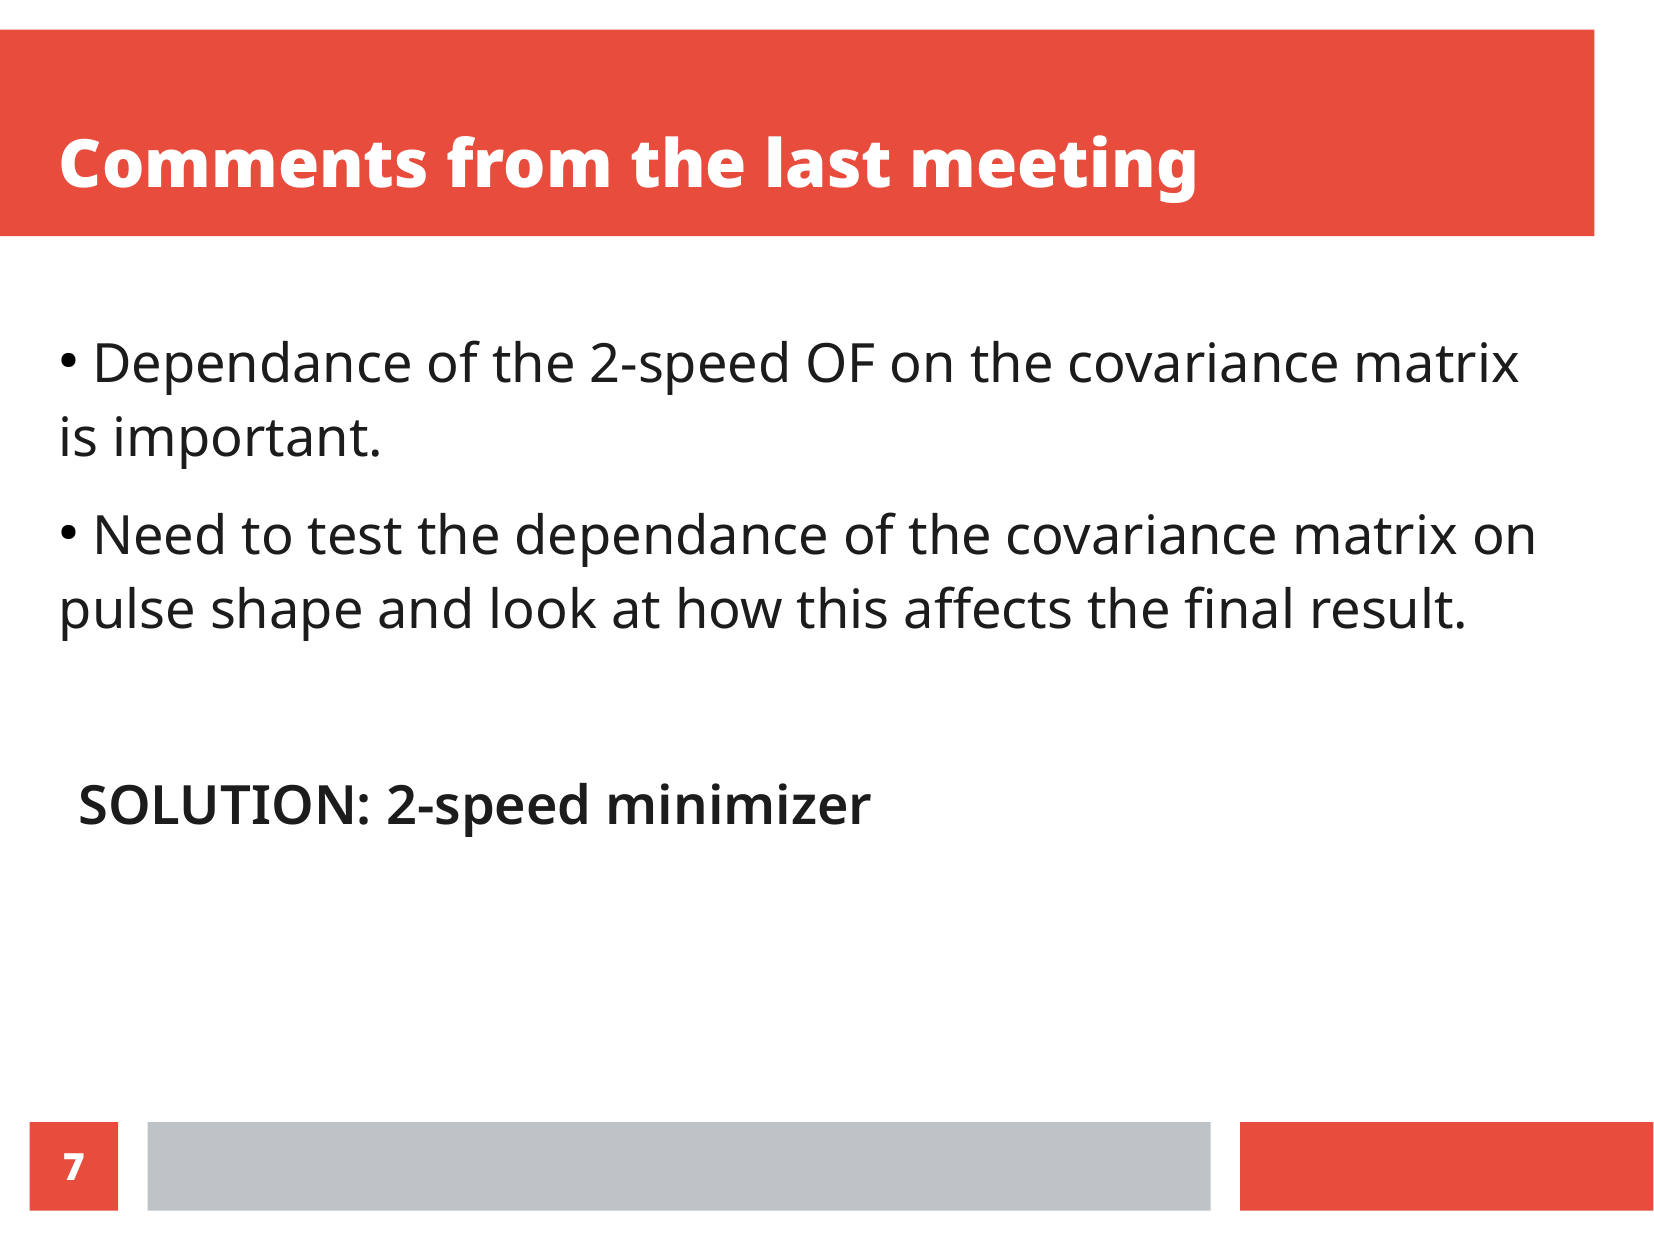

# Comments from the last meeting
 Dependance of the 2-speed OF on the covariance matrix is important.
 Need to test the dependance of the covariance matrix on pulse shape and look at how this affects the final result.
SOLUTION: 2-speed minimizer
7